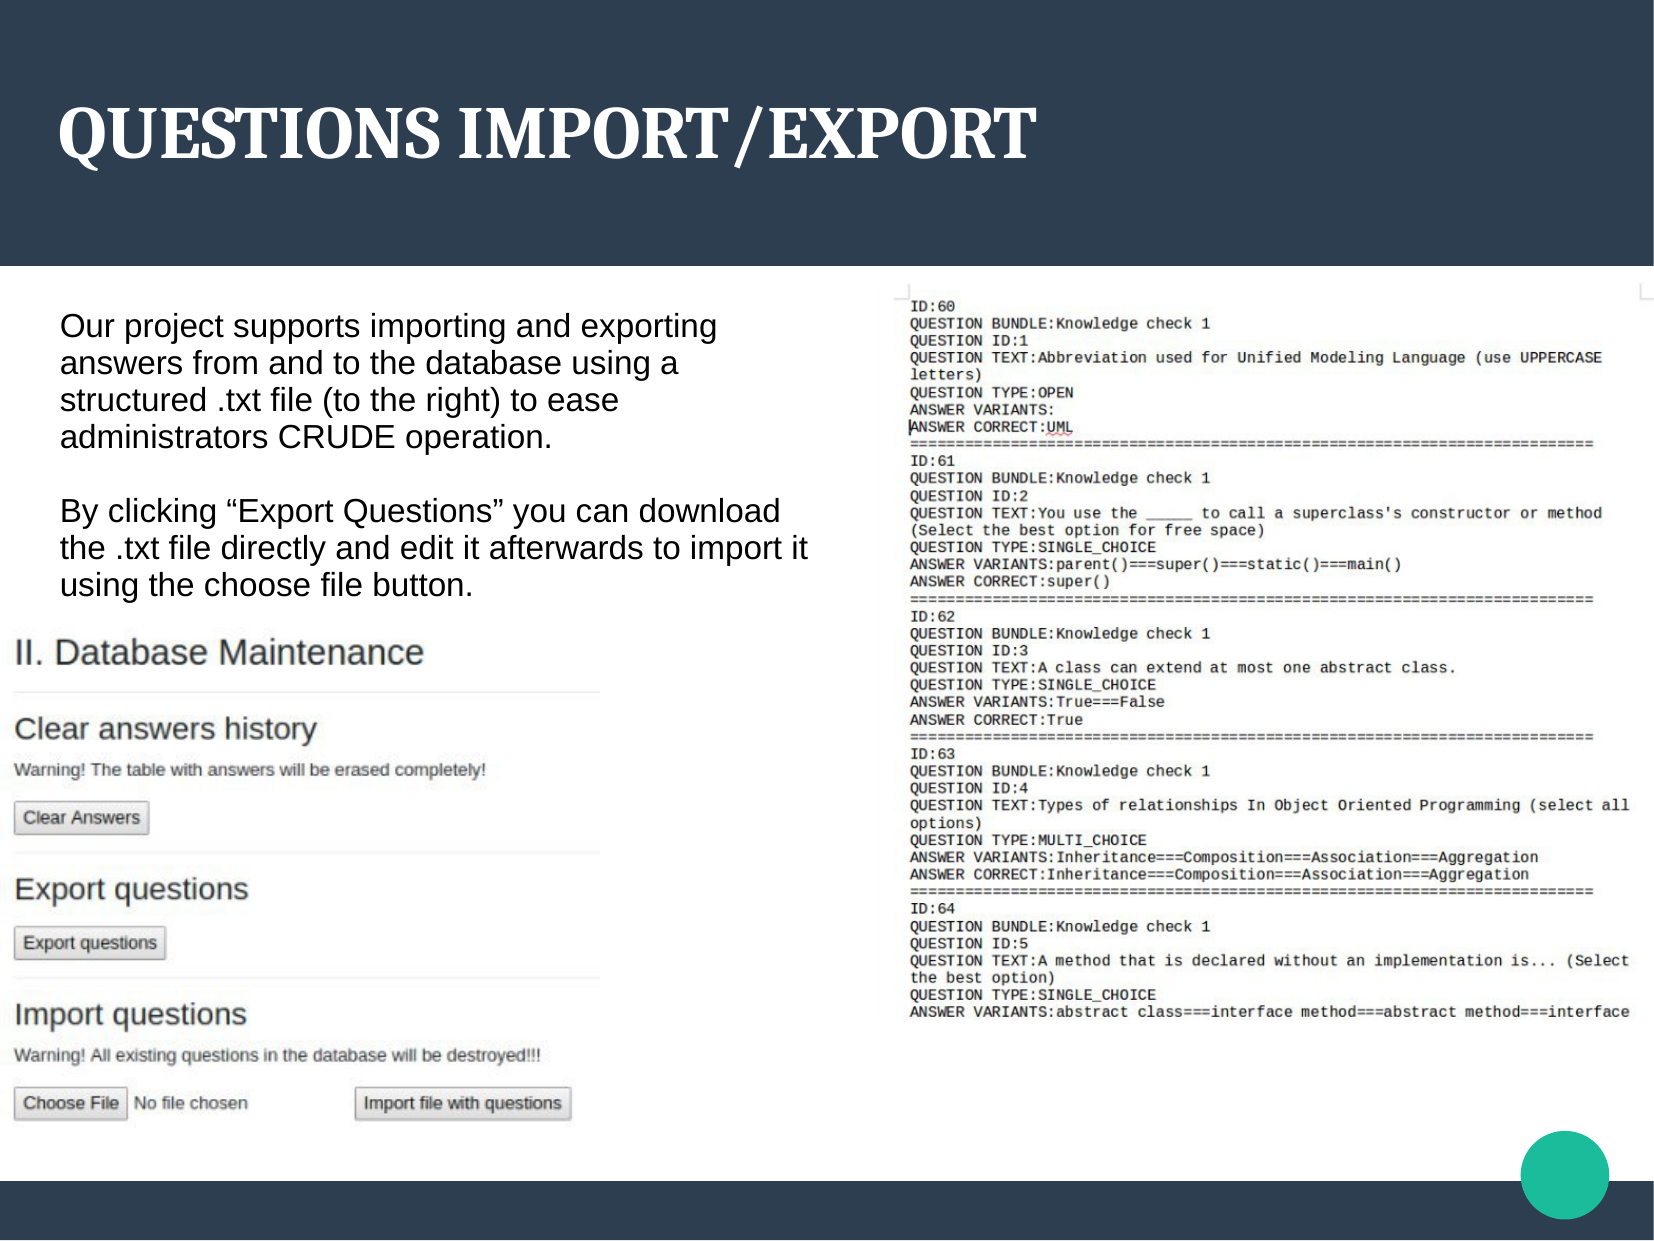

# QUESTIONS IMPORT/EXPORT
Our project supports importing and exporting answers from and to the database using a structured .txt file (to the right) to ease administrators CRUDE operation.
By clicking “Export Questions” you can download the .txt file directly and edit it afterwards to import it using the choose file button.